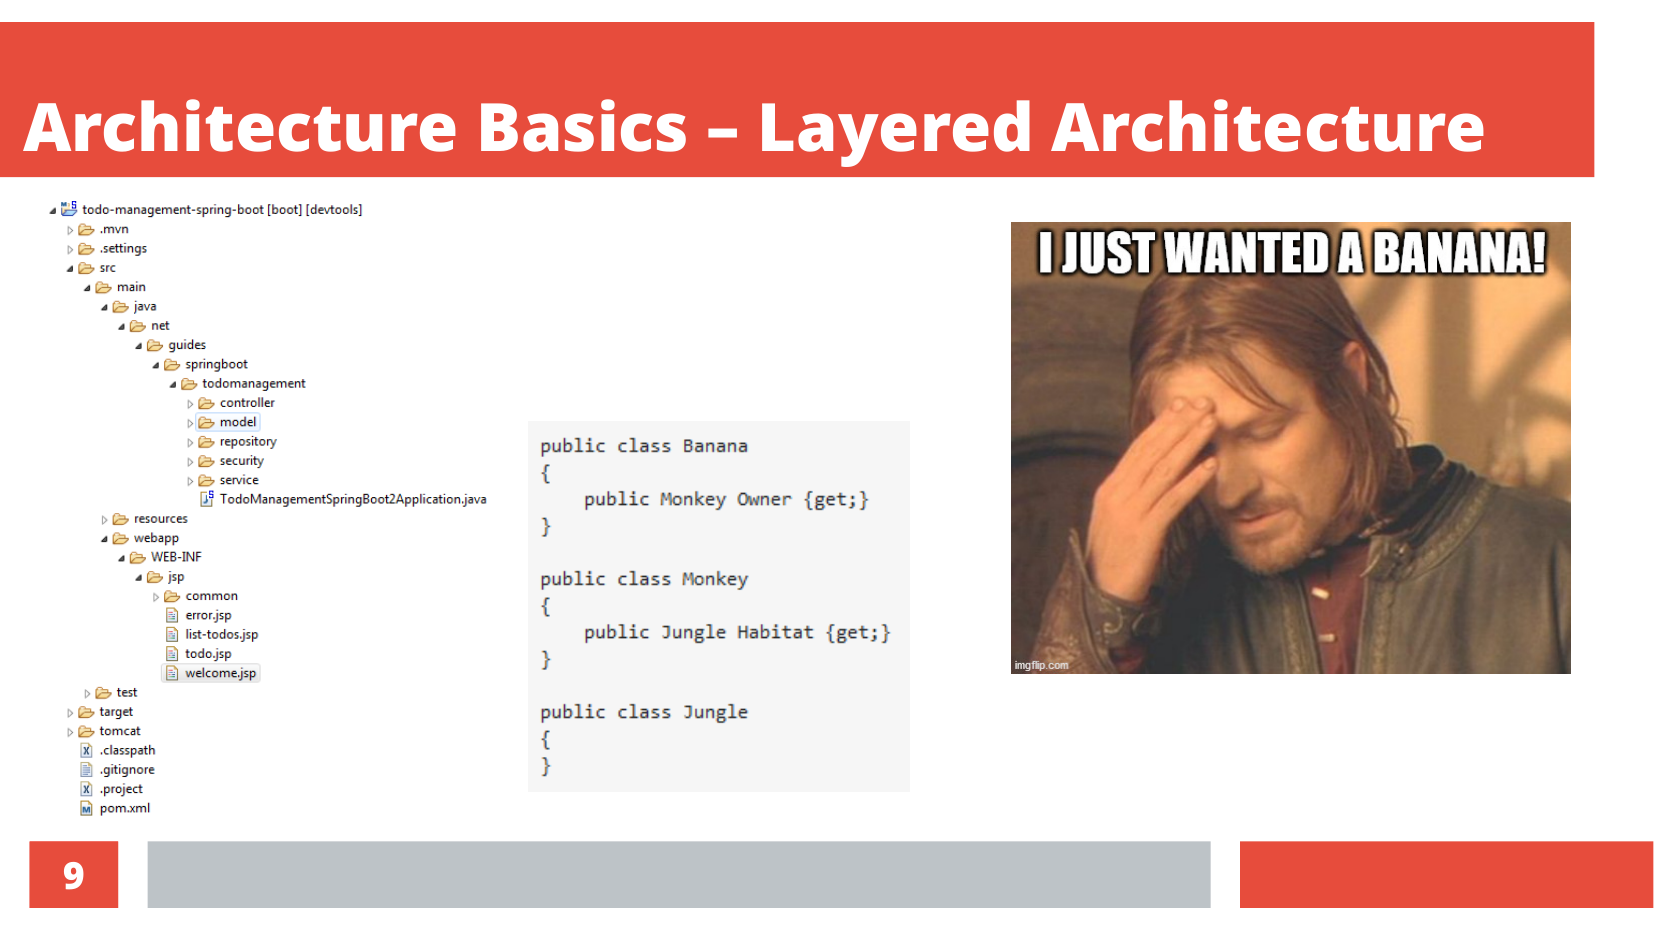

# Architecture Basics – Layered Architecture
9